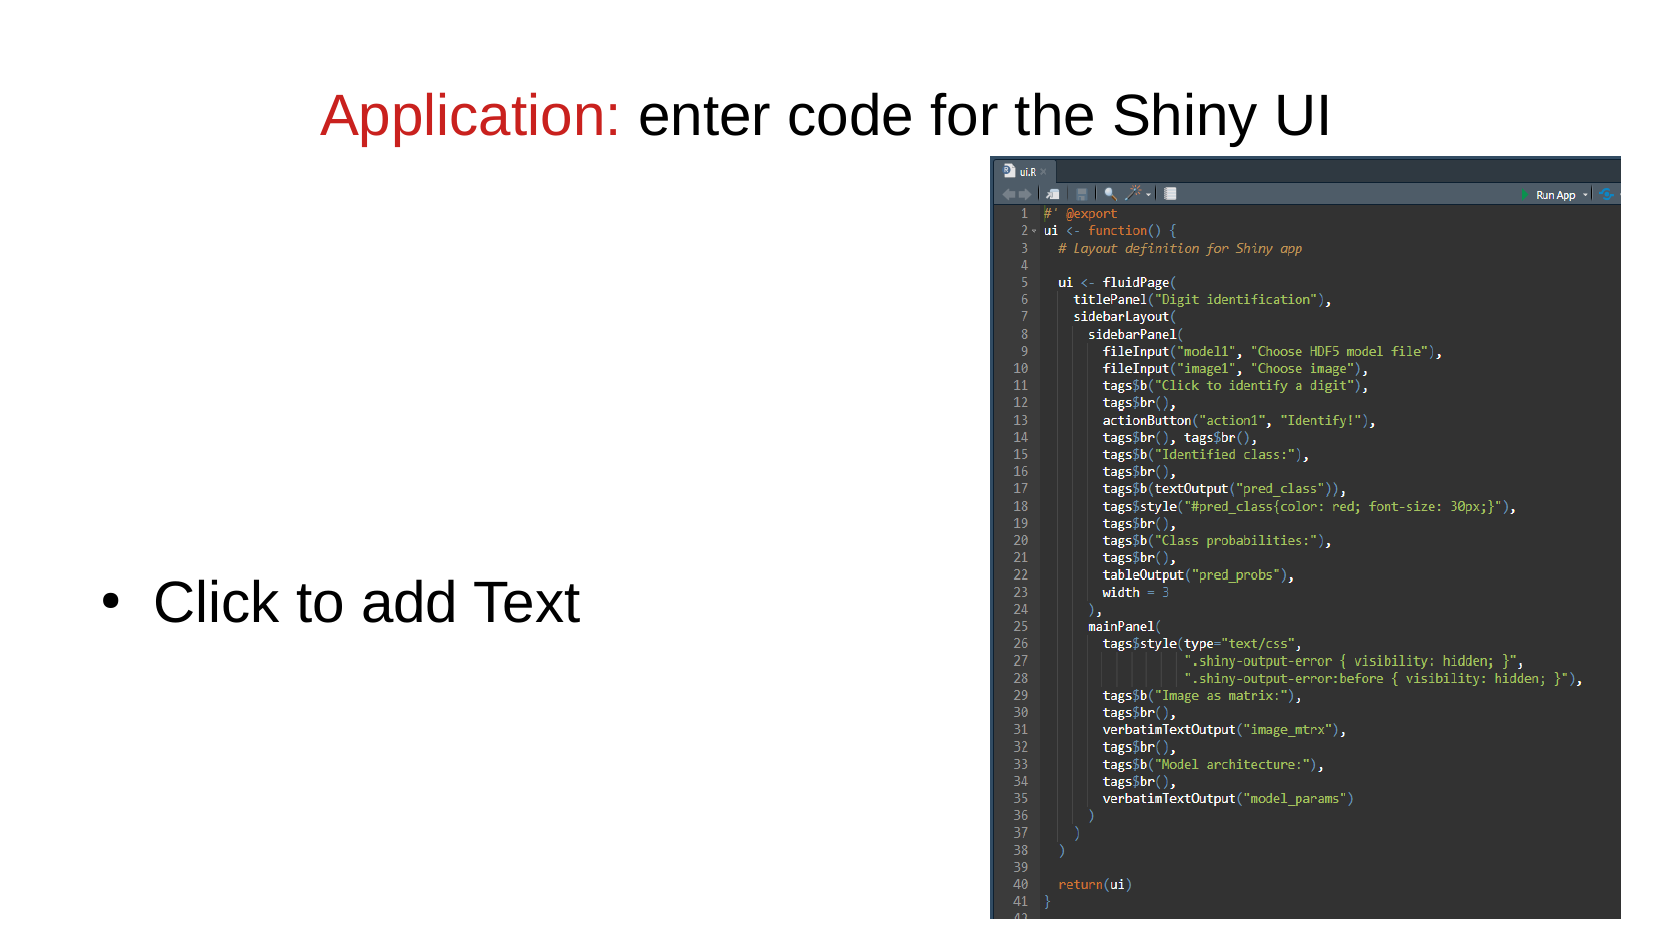

# Application: enter code for the Shiny UI
Click to add Text